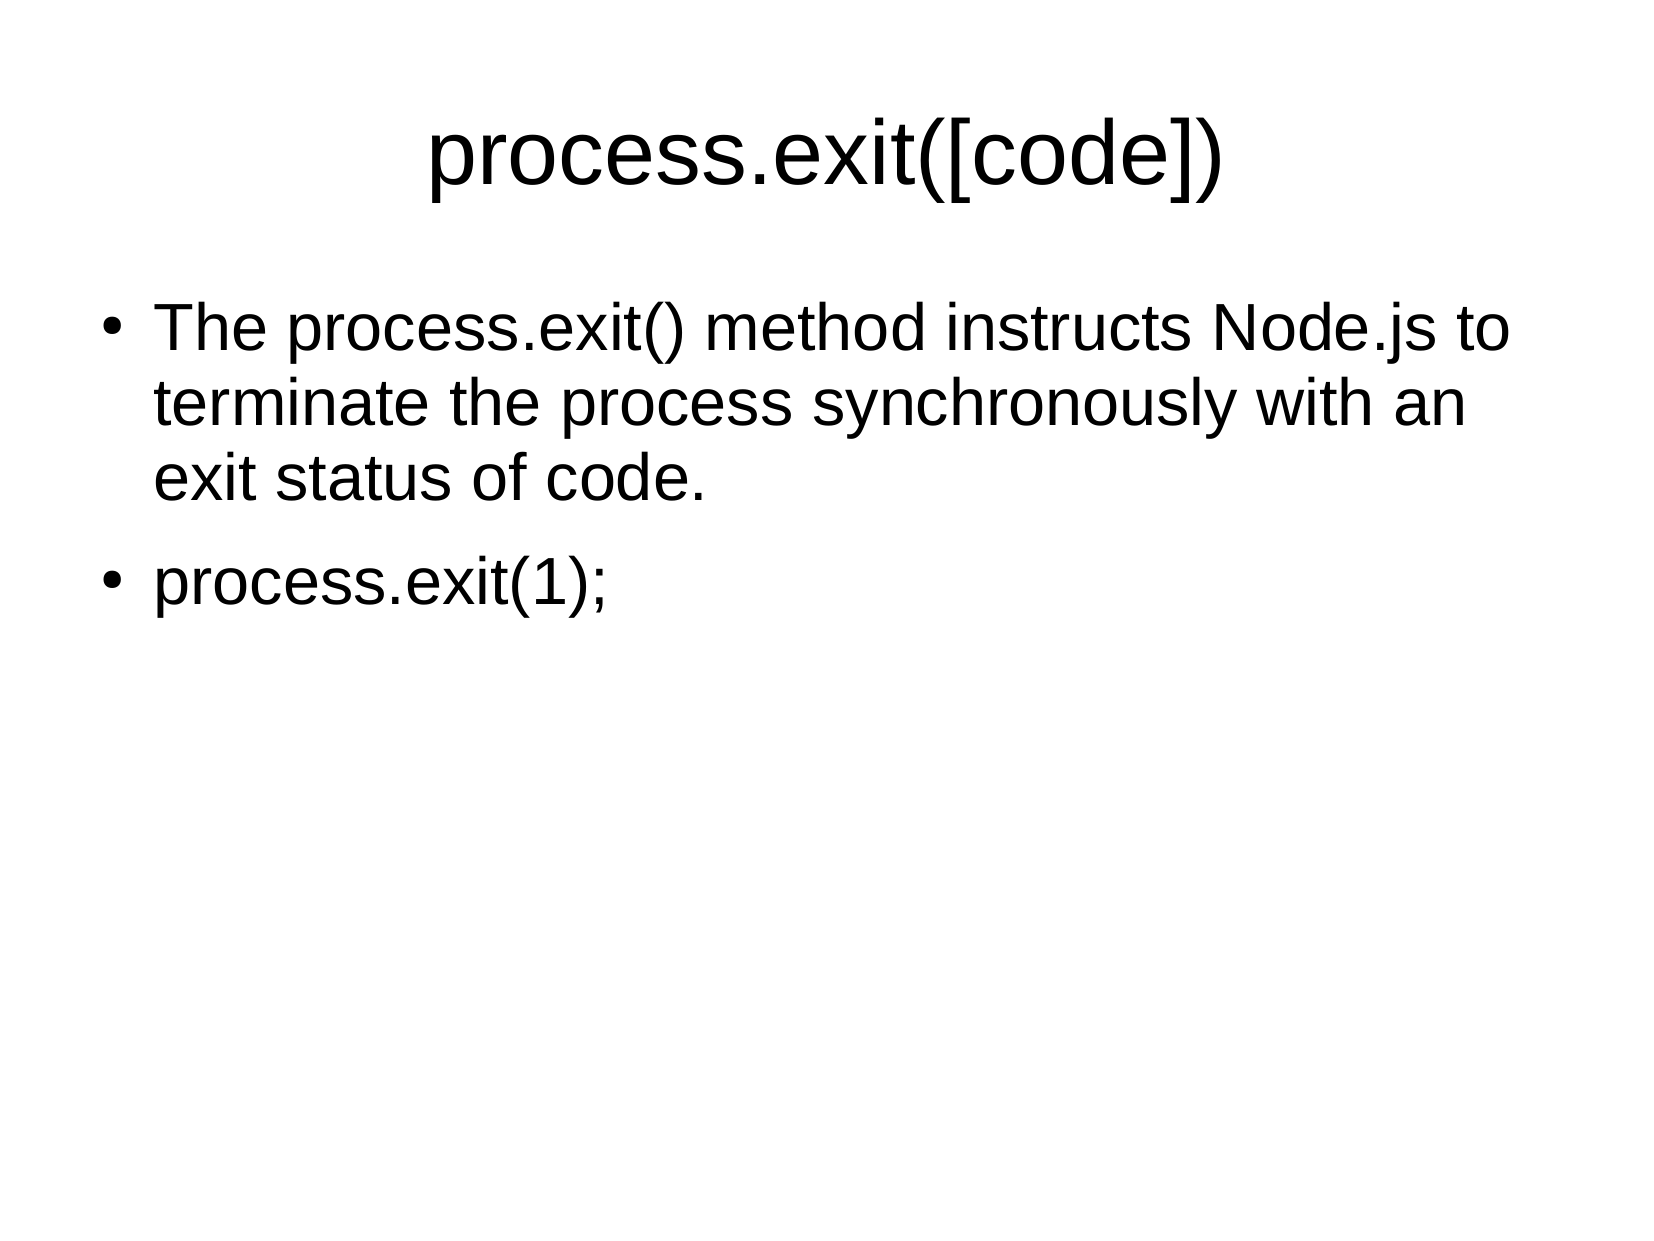

# process.exit([code])
The process.exit() method instructs Node.js to terminate the process synchronously with an exit status of code.
process.exit(1);